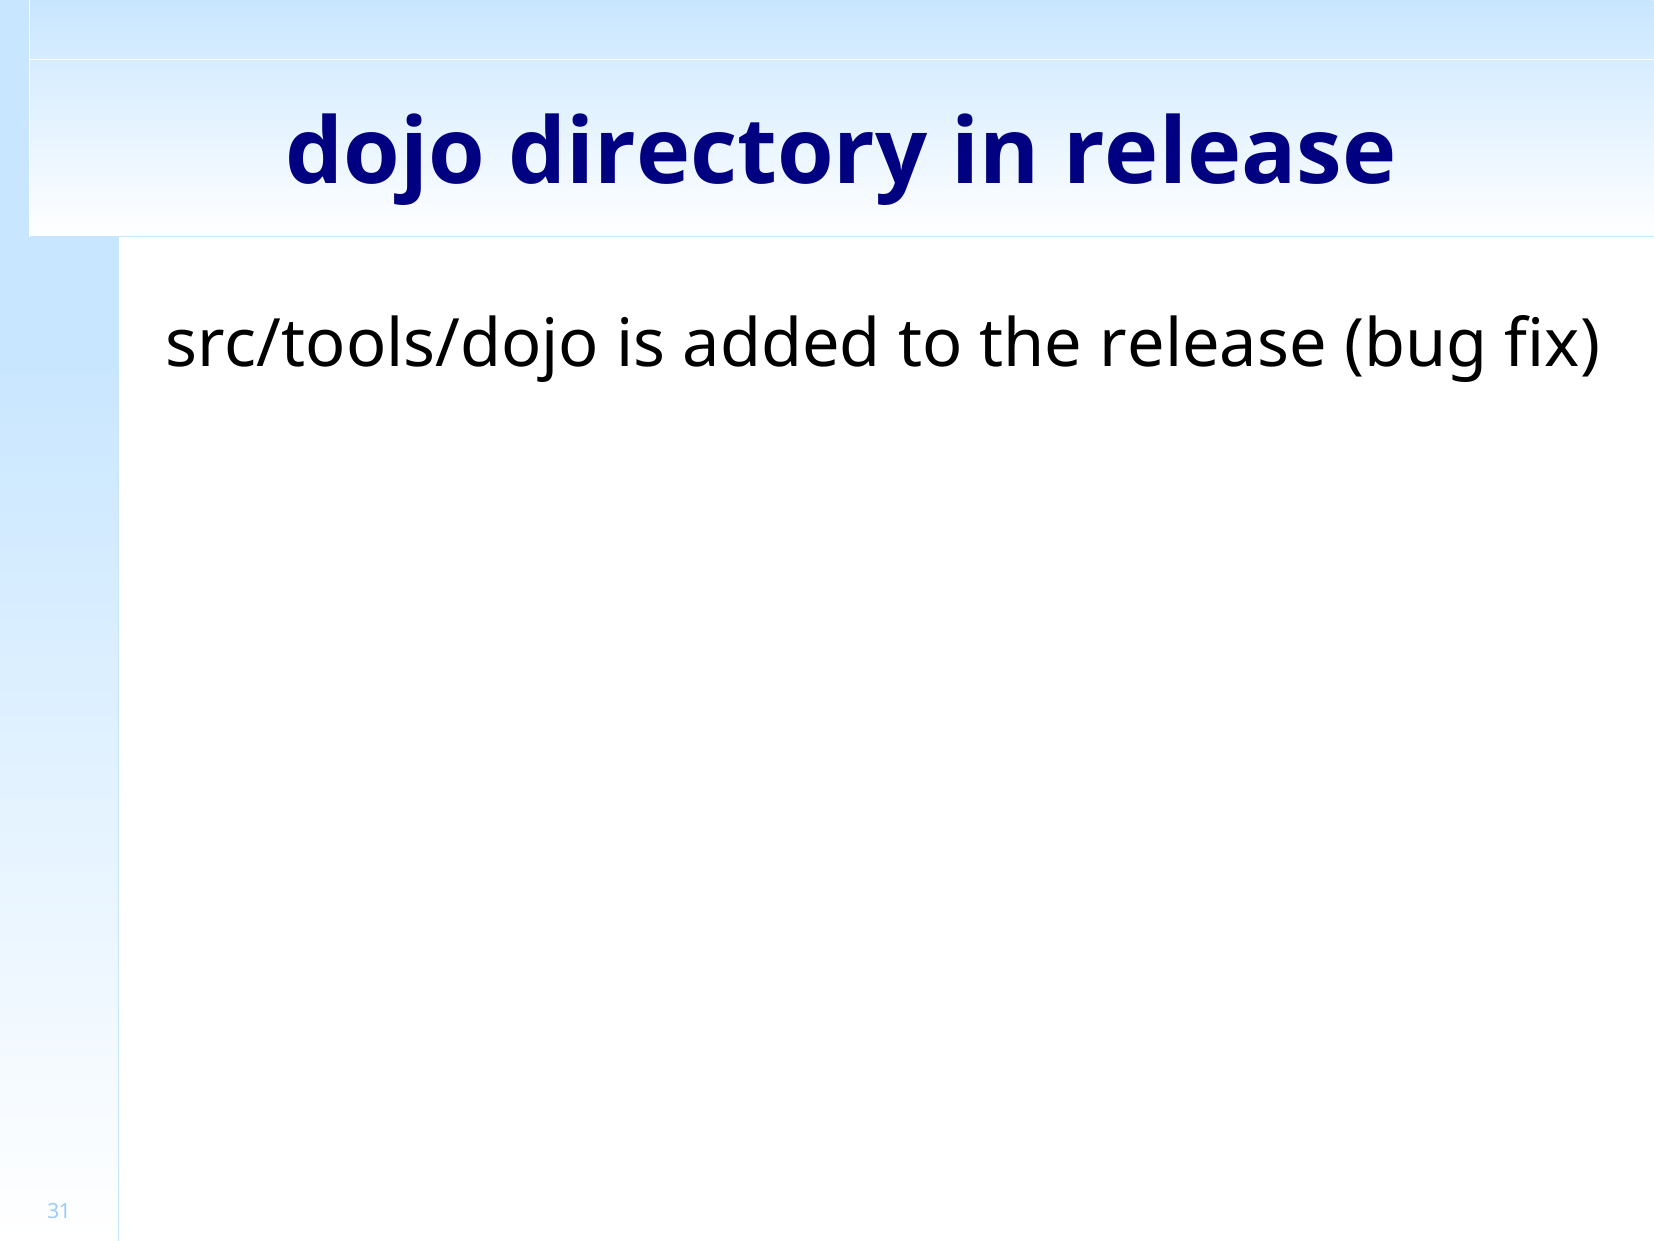

# dojo directory in release
src/tools/dojo is added to the release (bug fix)